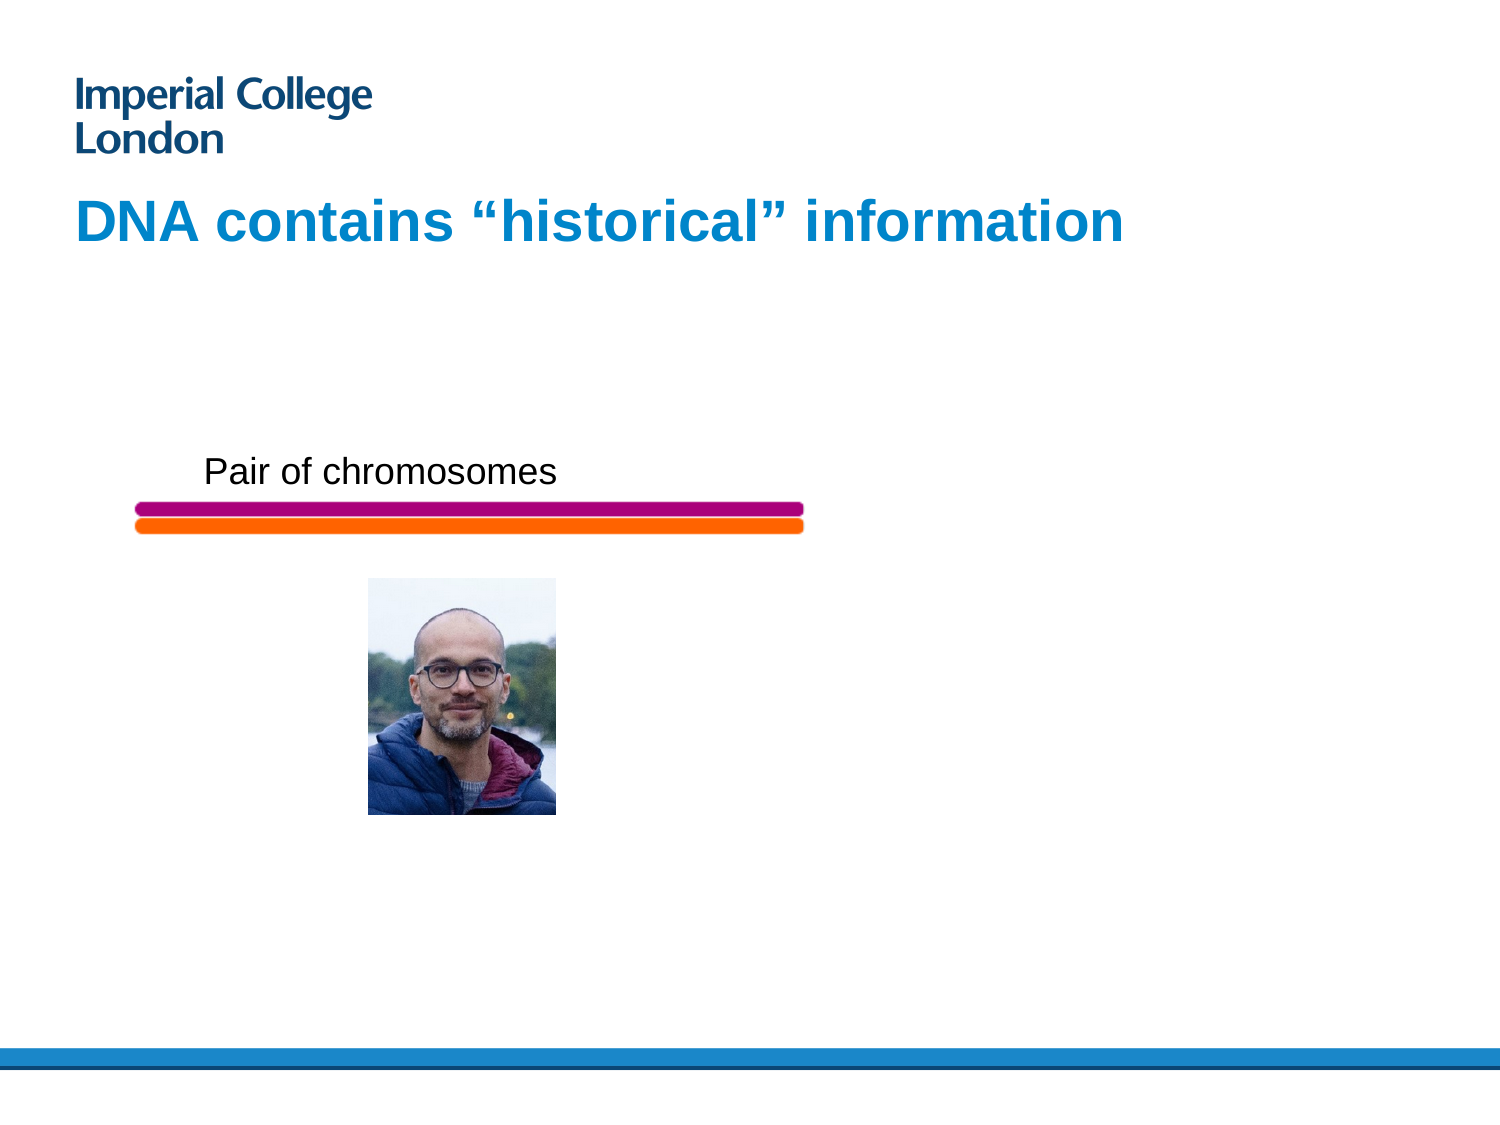

# DNA contains “historical” information
Pair of chromosomes